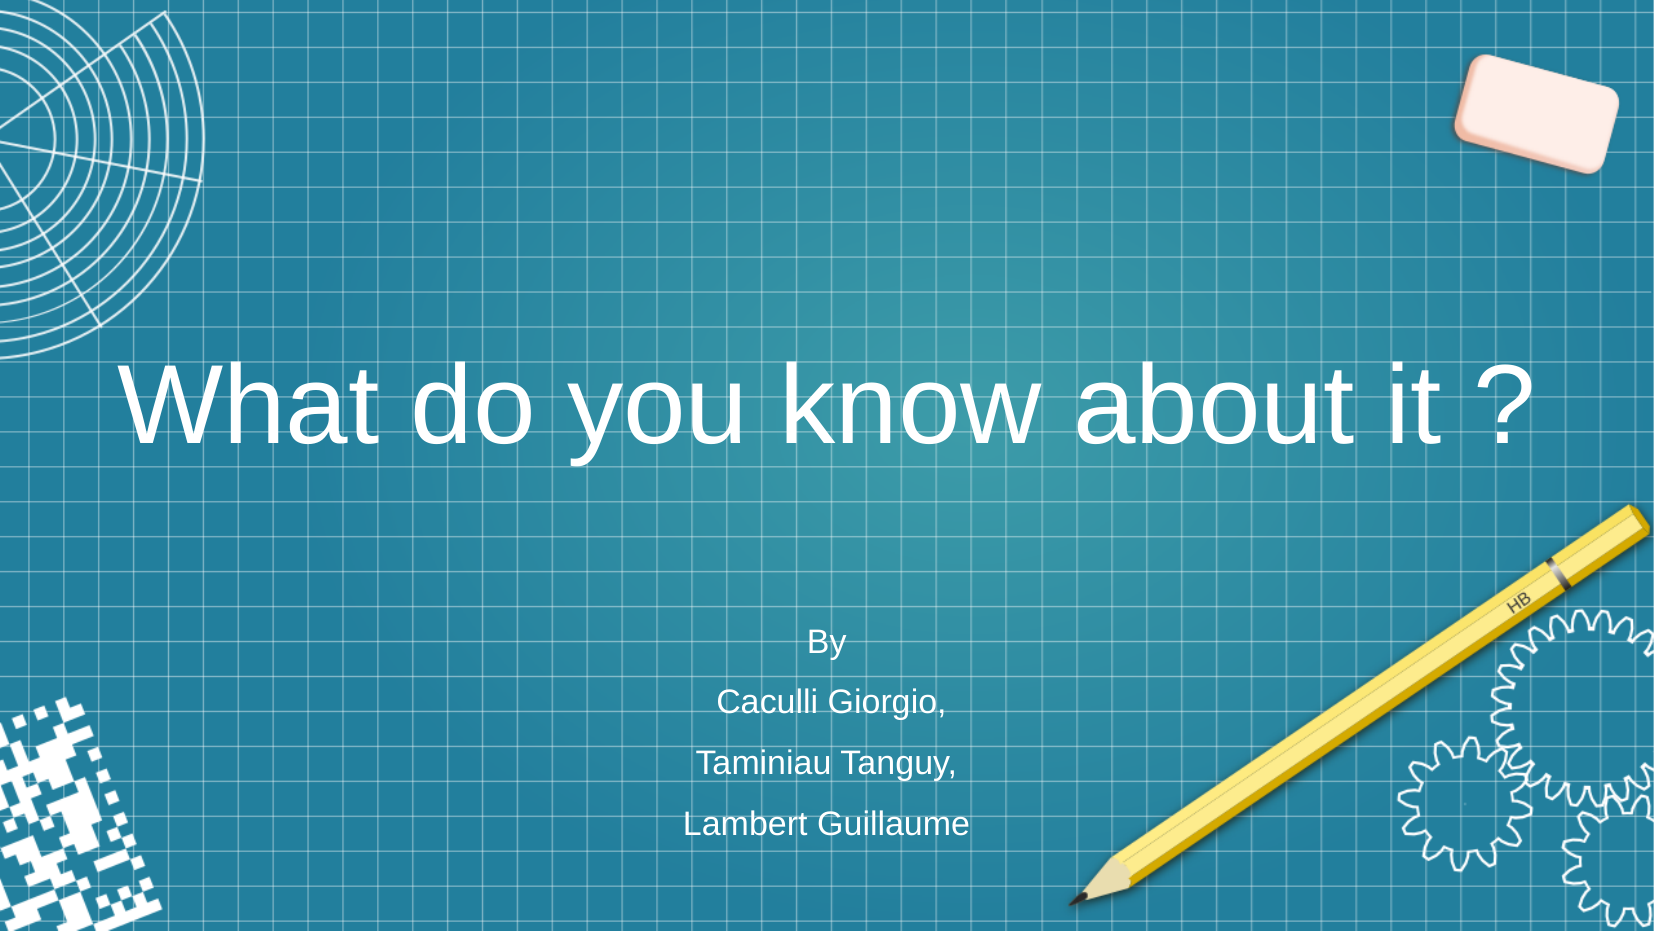

# What do you know about it ?
By
 Caculli Giorgio,
Taminiau Tanguy,
Lambert Guillaume